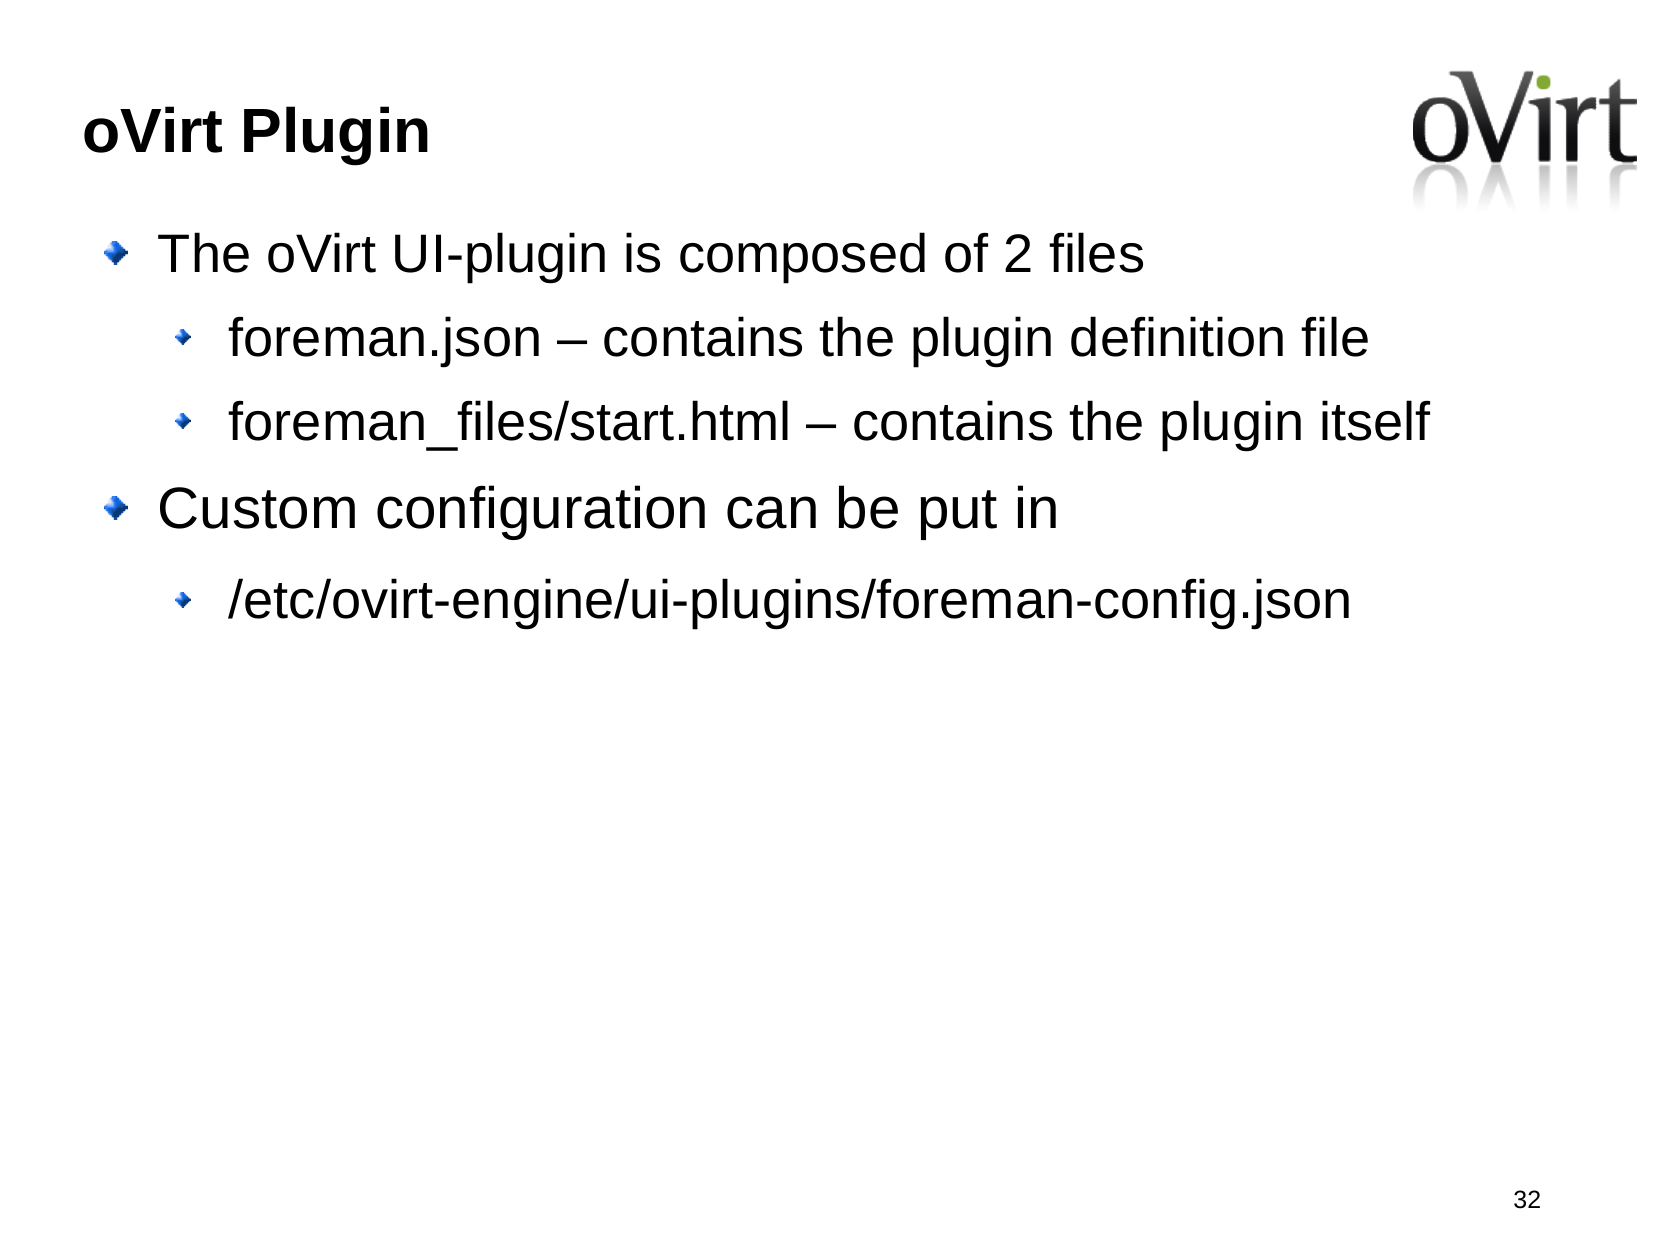

# oVirt Plugin
The oVirt UI-plugin is composed of 2 files
foreman.json – contains the plugin definition file
foreman_files/start.html – contains the plugin itself
Custom configuration can be put in
/etc/ovirt-engine/ui-plugins/foreman-config.json